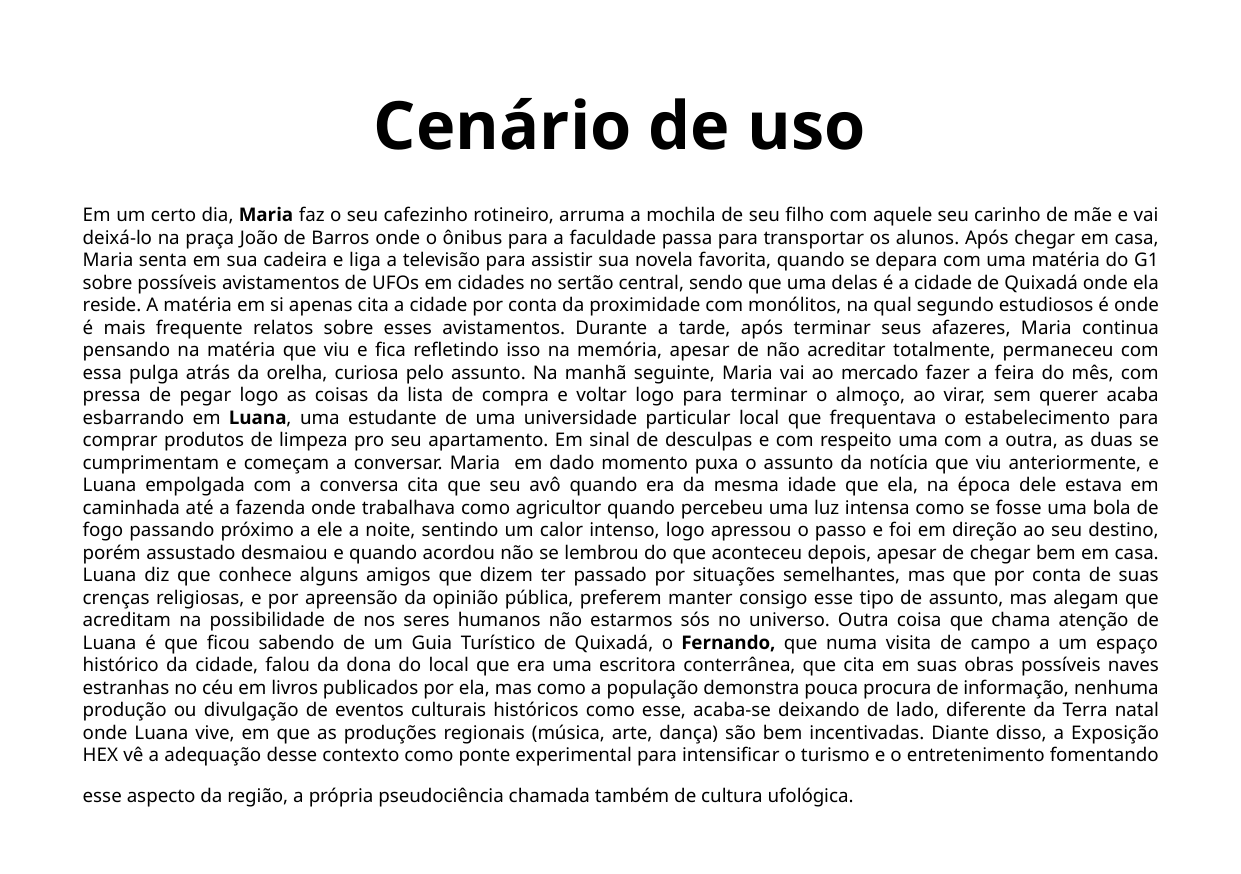

Cenário de uso
Em um certo dia, Maria faz o seu cafezinho rotineiro, arruma a mochila de seu filho com aquele seu carinho de mãe e vai deixá-lo na praça João de Barros onde o ônibus para a faculdade passa para transportar os alunos. Após chegar em casa, Maria senta em sua cadeira e liga a televisão para assistir sua novela favorita, quando se depara com uma matéria do G1 sobre possíveis avistamentos de UFOs em cidades no sertão central, sendo que uma delas é a cidade de Quixadá onde ela reside. A matéria em si apenas cita a cidade por conta da proximidade com monólitos, na qual segundo estudiosos é onde é mais frequente relatos sobre esses avistamentos. Durante a tarde, após terminar seus afazeres, Maria continua pensando na matéria que viu e fica refletindo isso na memória, apesar de não acreditar totalmente, permaneceu com essa pulga atrás da orelha, curiosa pelo assunto. Na manhã seguinte, Maria vai ao mercado fazer a feira do mês, com pressa de pegar logo as coisas da lista de compra e voltar logo para terminar o almoço, ao virar, sem querer acaba esbarrando em Luana, uma estudante de uma universidade particular local que frequentava o estabelecimento para comprar produtos de limpeza pro seu apartamento. Em sinal de desculpas e com respeito uma com a outra, as duas se cumprimentam e começam a conversar. Maria em dado momento puxa o assunto da notícia que viu anteriormente, e Luana empolgada com a conversa cita que seu avô quando era da mesma idade que ela, na época dele estava em caminhada até a fazenda onde trabalhava como agricultor quando percebeu uma luz intensa como se fosse uma bola de fogo passando próximo a ele a noite, sentindo um calor intenso, logo apressou o passo e foi em direção ao seu destino, porém assustado desmaiou e quando acordou não se lembrou do que aconteceu depois, apesar de chegar bem em casa. Luana diz que conhece alguns amigos que dizem ter passado por situações semelhantes, mas que por conta de suas crenças religiosas, e por apreensão da opinião pública, preferem manter consigo esse tipo de assunto, mas alegam que acreditam na possibilidade de nos seres humanos não estarmos sós no universo. Outra coisa que chama atenção de Luana é que ficou sabendo de um Guia Turístico de Quixadá, o Fernando, que numa visita de campo a um espaço histórico da cidade, falou da dona do local que era uma escritora conterrânea, que cita em suas obras possíveis naves estranhas no céu em livros publicados por ela, mas como a população demonstra pouca procura de informação, nenhuma produção ou divulgação de eventos culturais históricos como esse, acaba-se deixando de lado, diferente da Terra natal onde Luana vive, em que as produções regionais (música, arte, dança) são bem incentivadas. Diante disso, a Exposição HEX vê a adequação desse contexto como ponte experimental para intensificar o turismo e o entretenimento fomentando esse aspecto da região, a própria pseudociência chamada também de cultura ufológica.